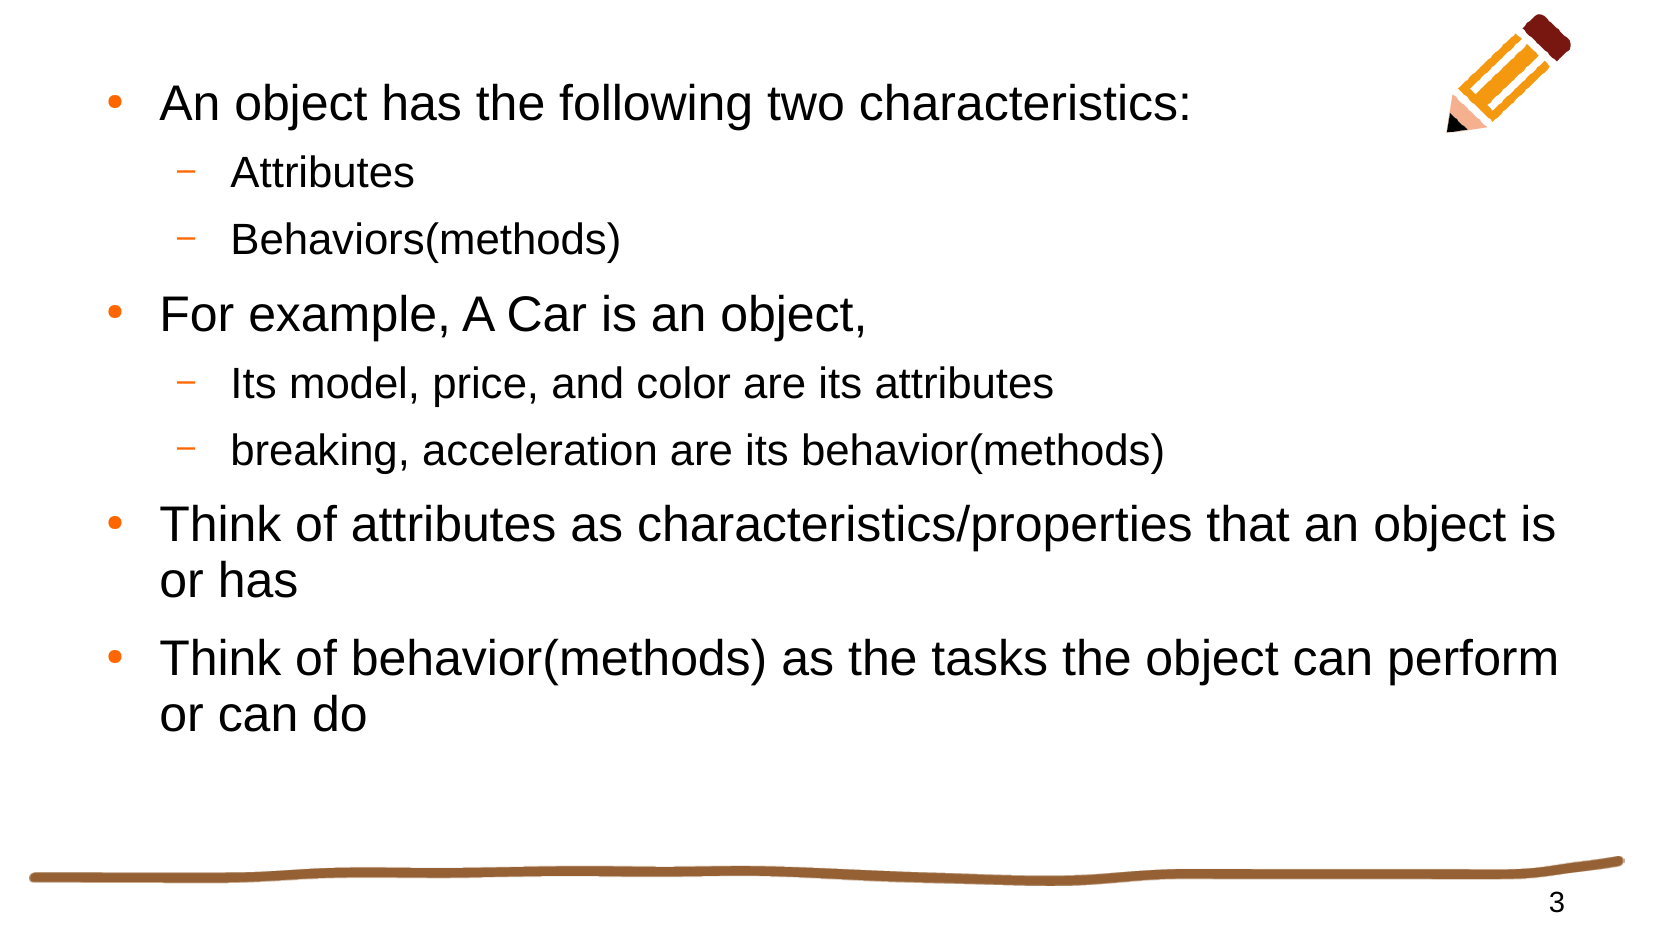

# An object has the following two characteristics:
Attributes
Behaviors(methods)
For example, A Car is an object,
Its model, price, and color are its attributes
breaking, acceleration are its behavior(methods)
Think of attributes as characteristics/properties that an object is or has
Think of behavior(methods) as the tasks the object can perform or can do
3